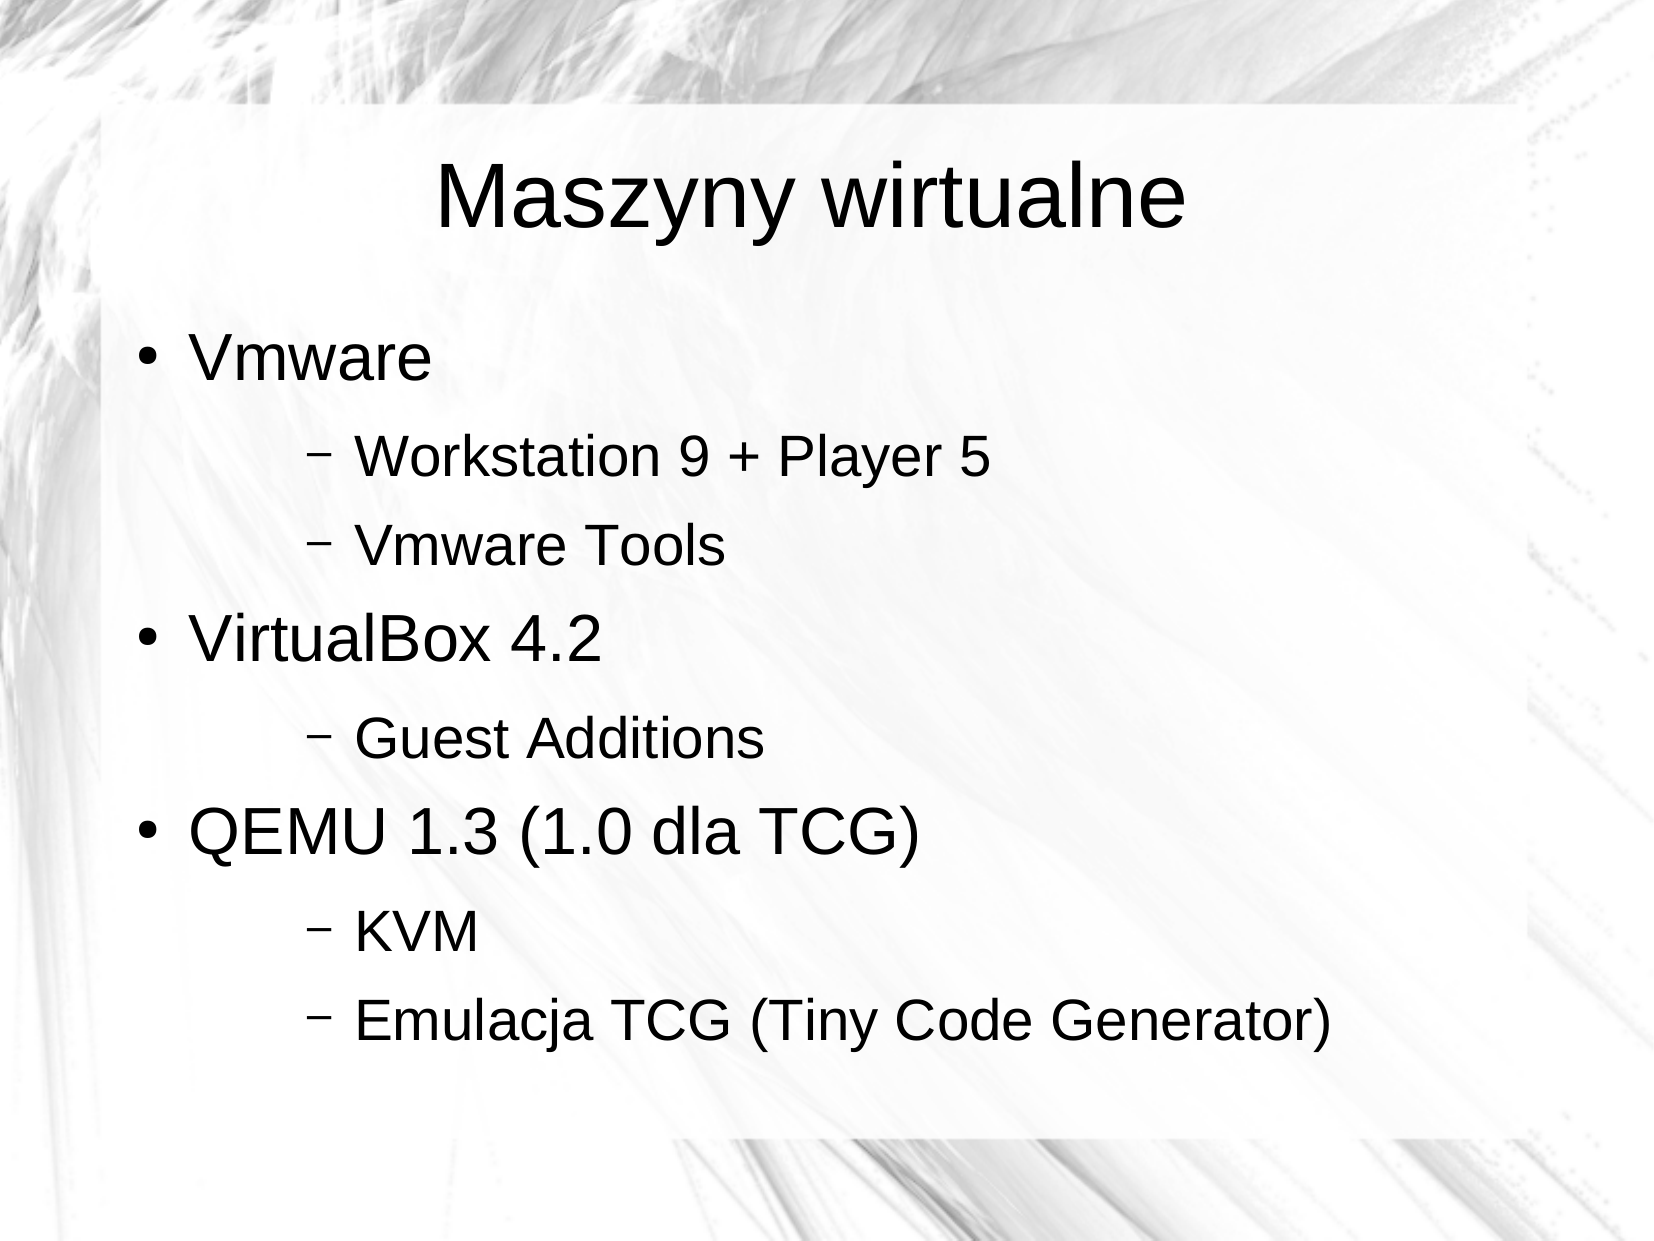

# Maszyny wirtualne
Vmware
Workstation 9 + Player 5
Vmware Tools
VirtualBox 4.2
Guest Additions
QEMU 1.3 (1.0 dla TCG)
KVM
Emulacja TCG (Tiny Code Generator)